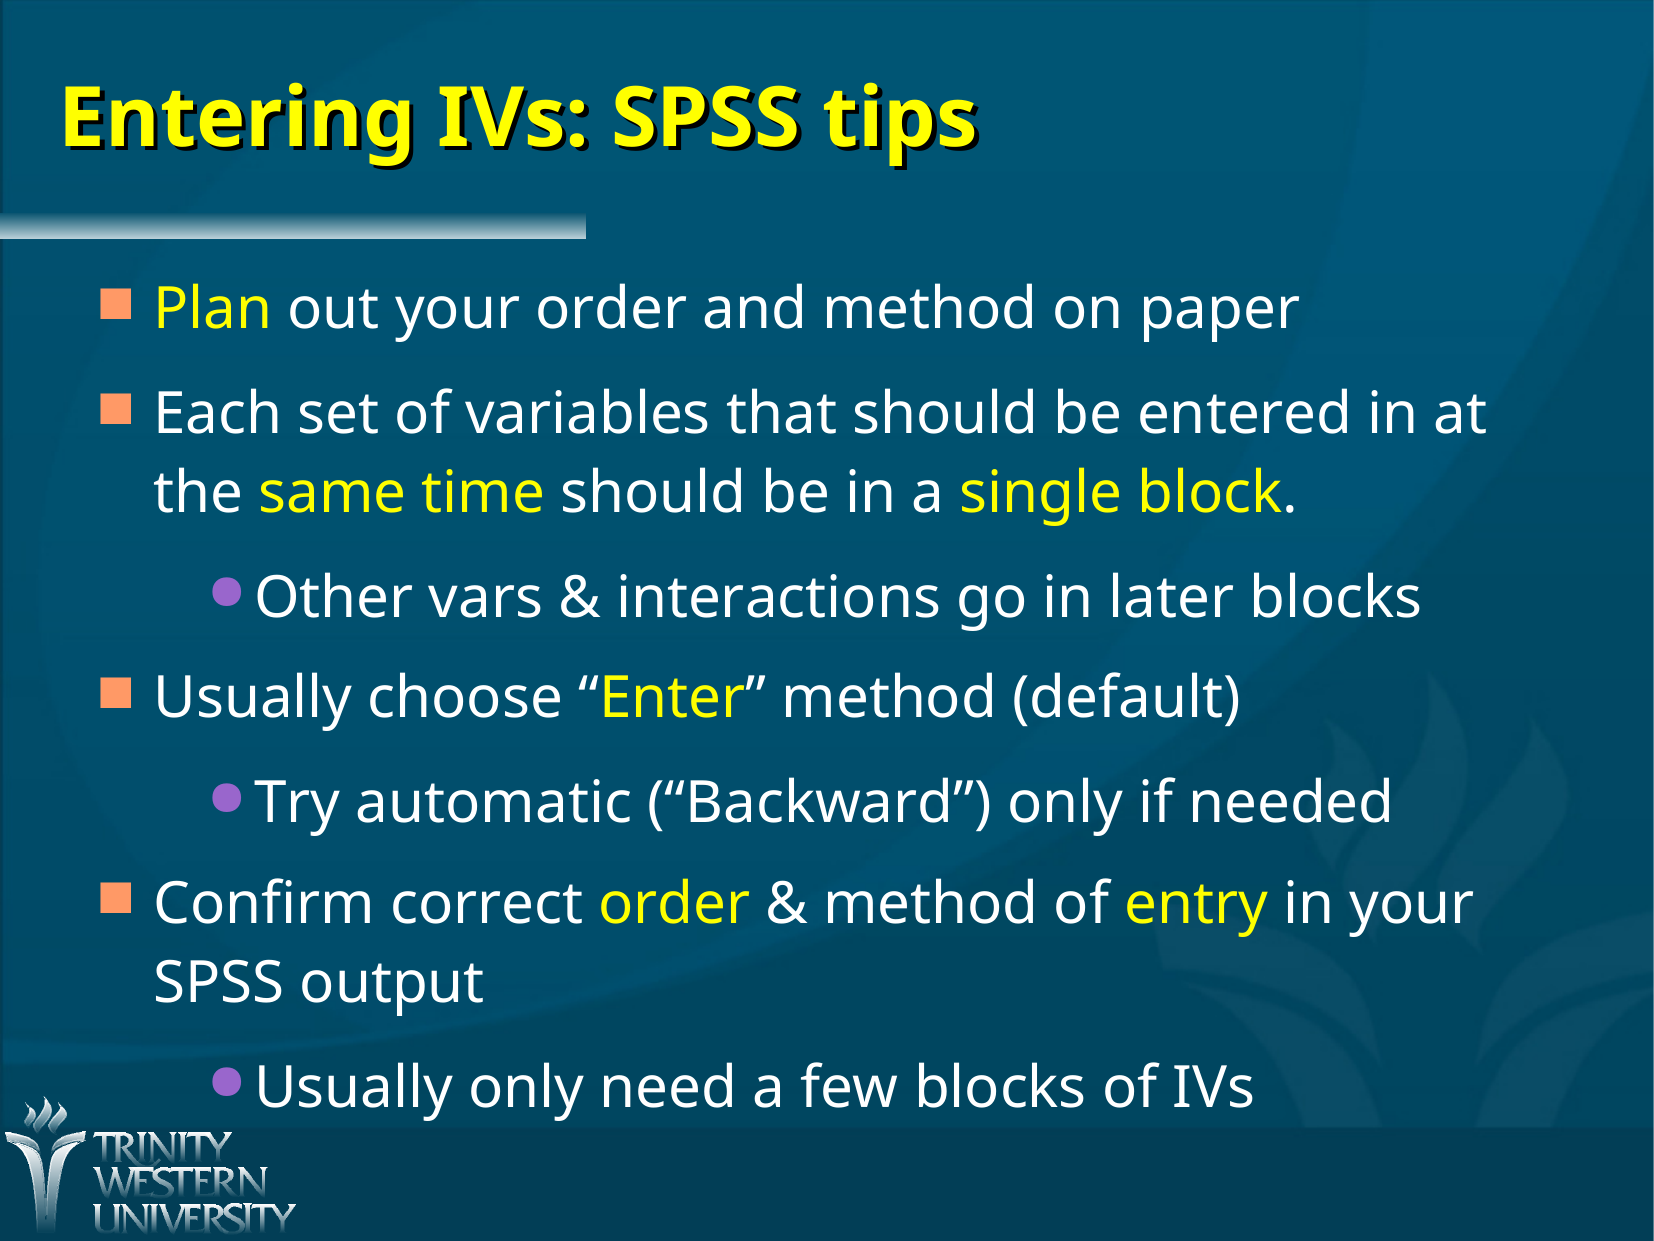

# Entering IVs: SPSS tips
Plan out your order and method on paper
Each set of variables that should be entered in at the same time should be in a single block.
Other vars & interactions go in later blocks
Usually choose “Enter” method (default)
Try automatic (“Backward”) only if needed
Confirm correct order & method of entry in your SPSS output
Usually only need a few blocks of IVs